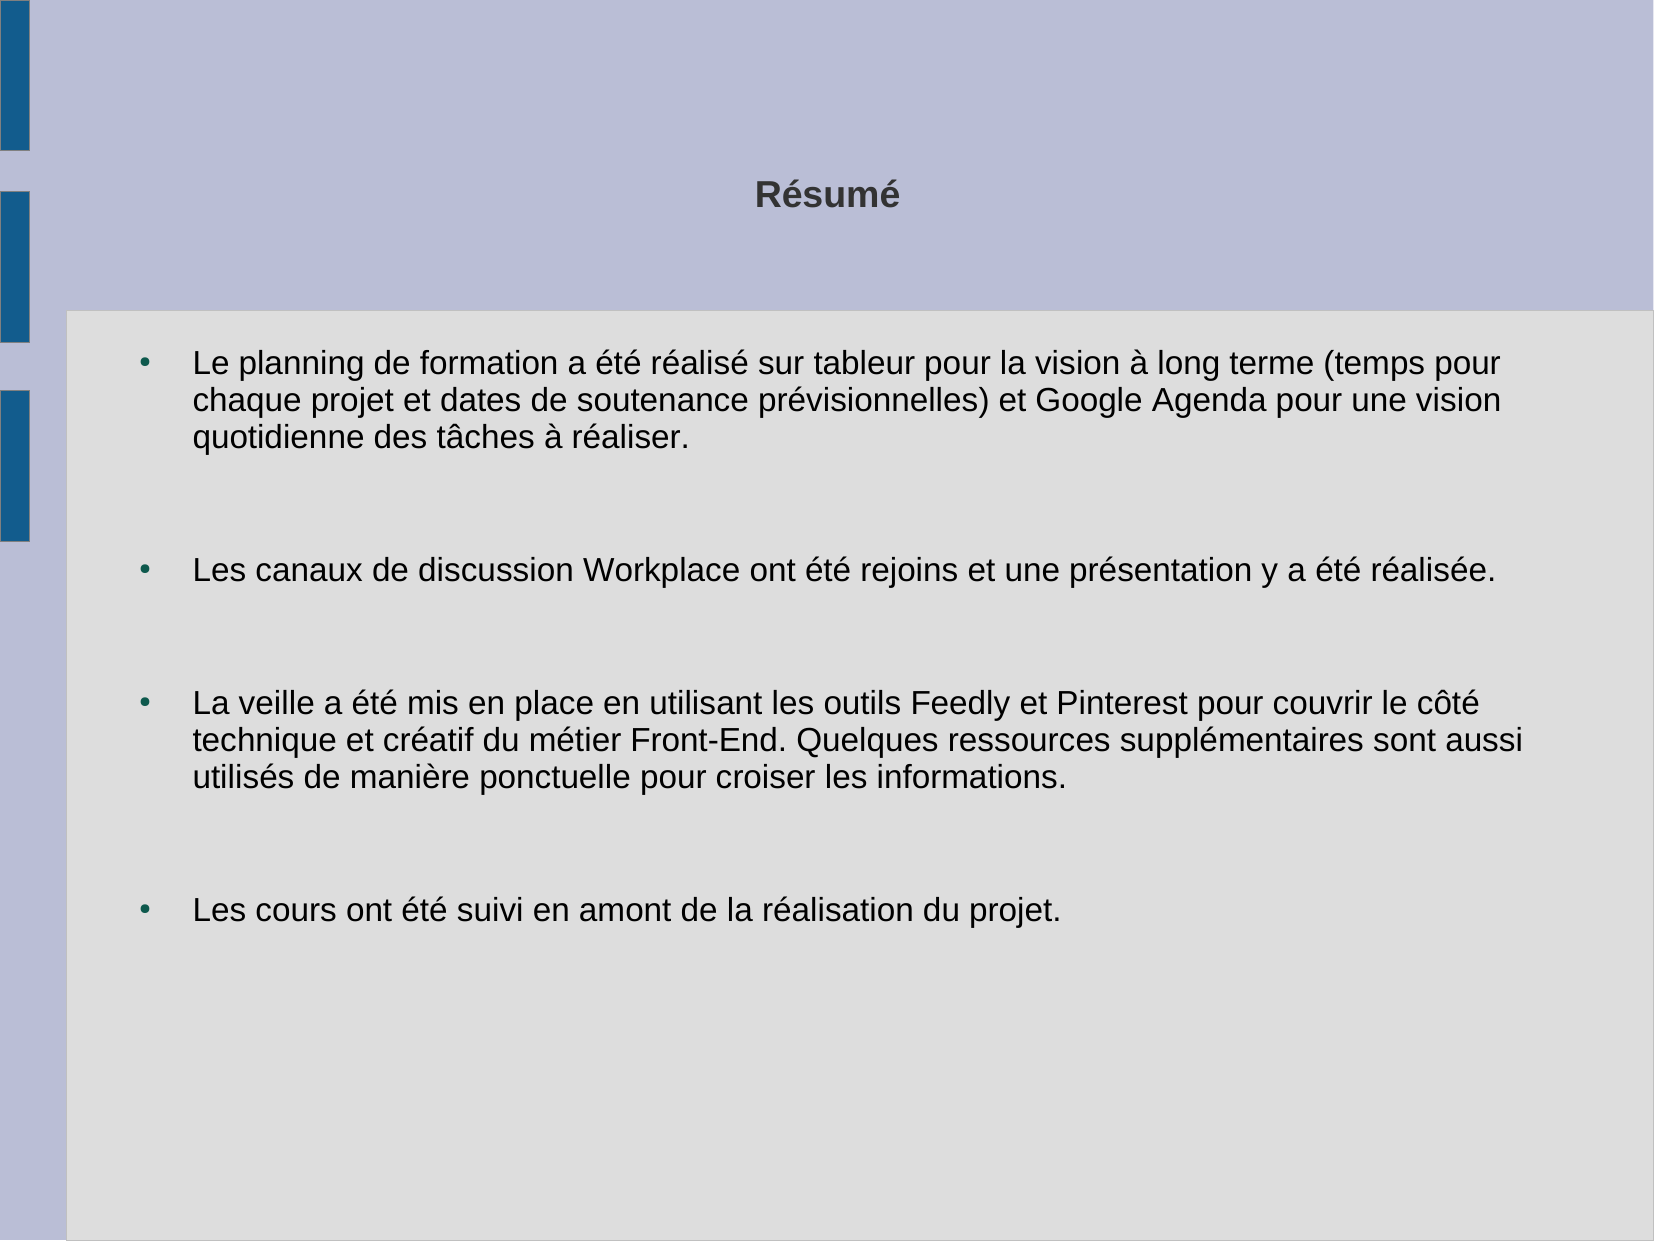

# Résumé
Le planning de formation a été réalisé sur tableur pour la vision à long terme (temps pour chaque projet et dates de soutenance prévisionnelles) et Google Agenda pour une vision quotidienne des tâches à réaliser.
Les canaux de discussion Workplace ont été rejoins et une présentation y a été réalisée.
La veille a été mis en place en utilisant les outils Feedly et Pinterest pour couvrir le côté technique et créatif du métier Front-End. Quelques ressources supplémentaires sont aussi utilisés de manière ponctuelle pour croiser les informations.
Les cours ont été suivi en amont de la réalisation du projet.